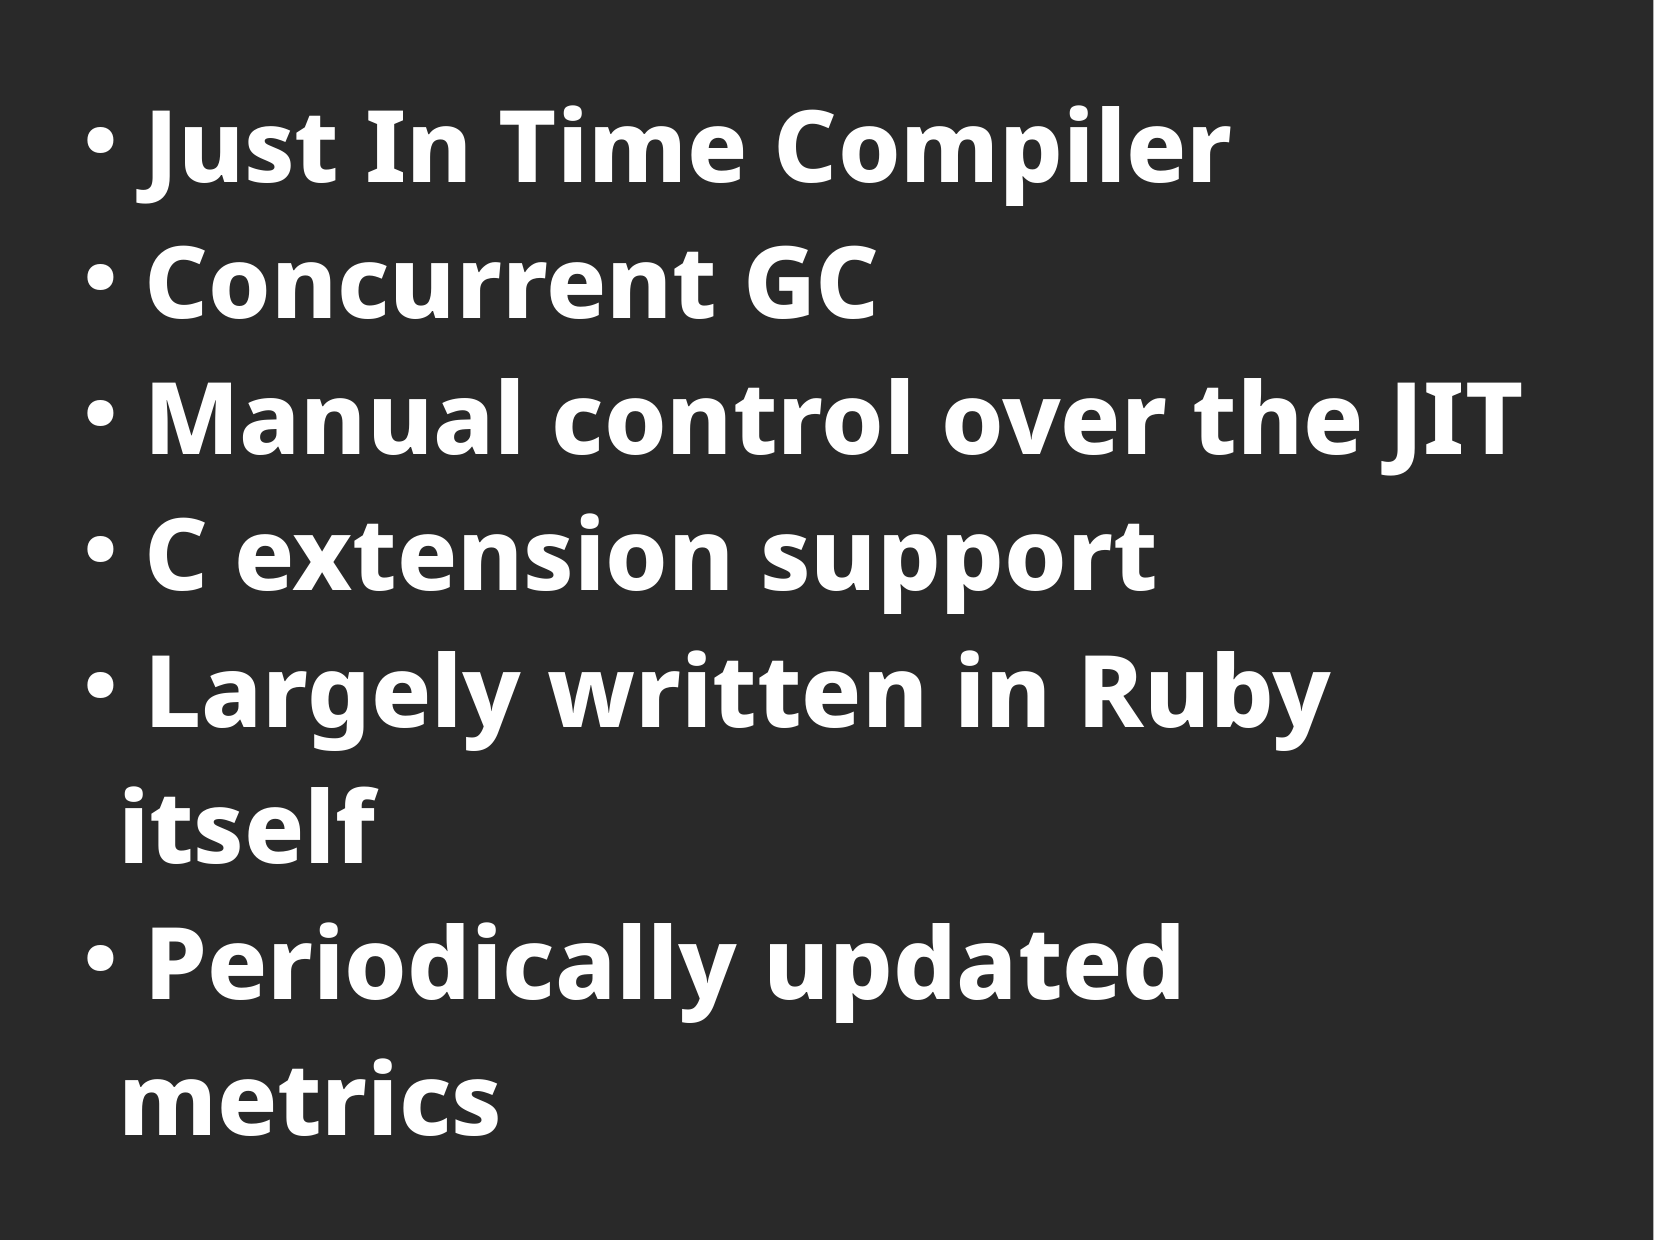

# Just In Time Compiler
 Concurrent GC
 Manual control over the JIT
 C extension support
 Largely written in Ruby itself
 Periodically updated metrics